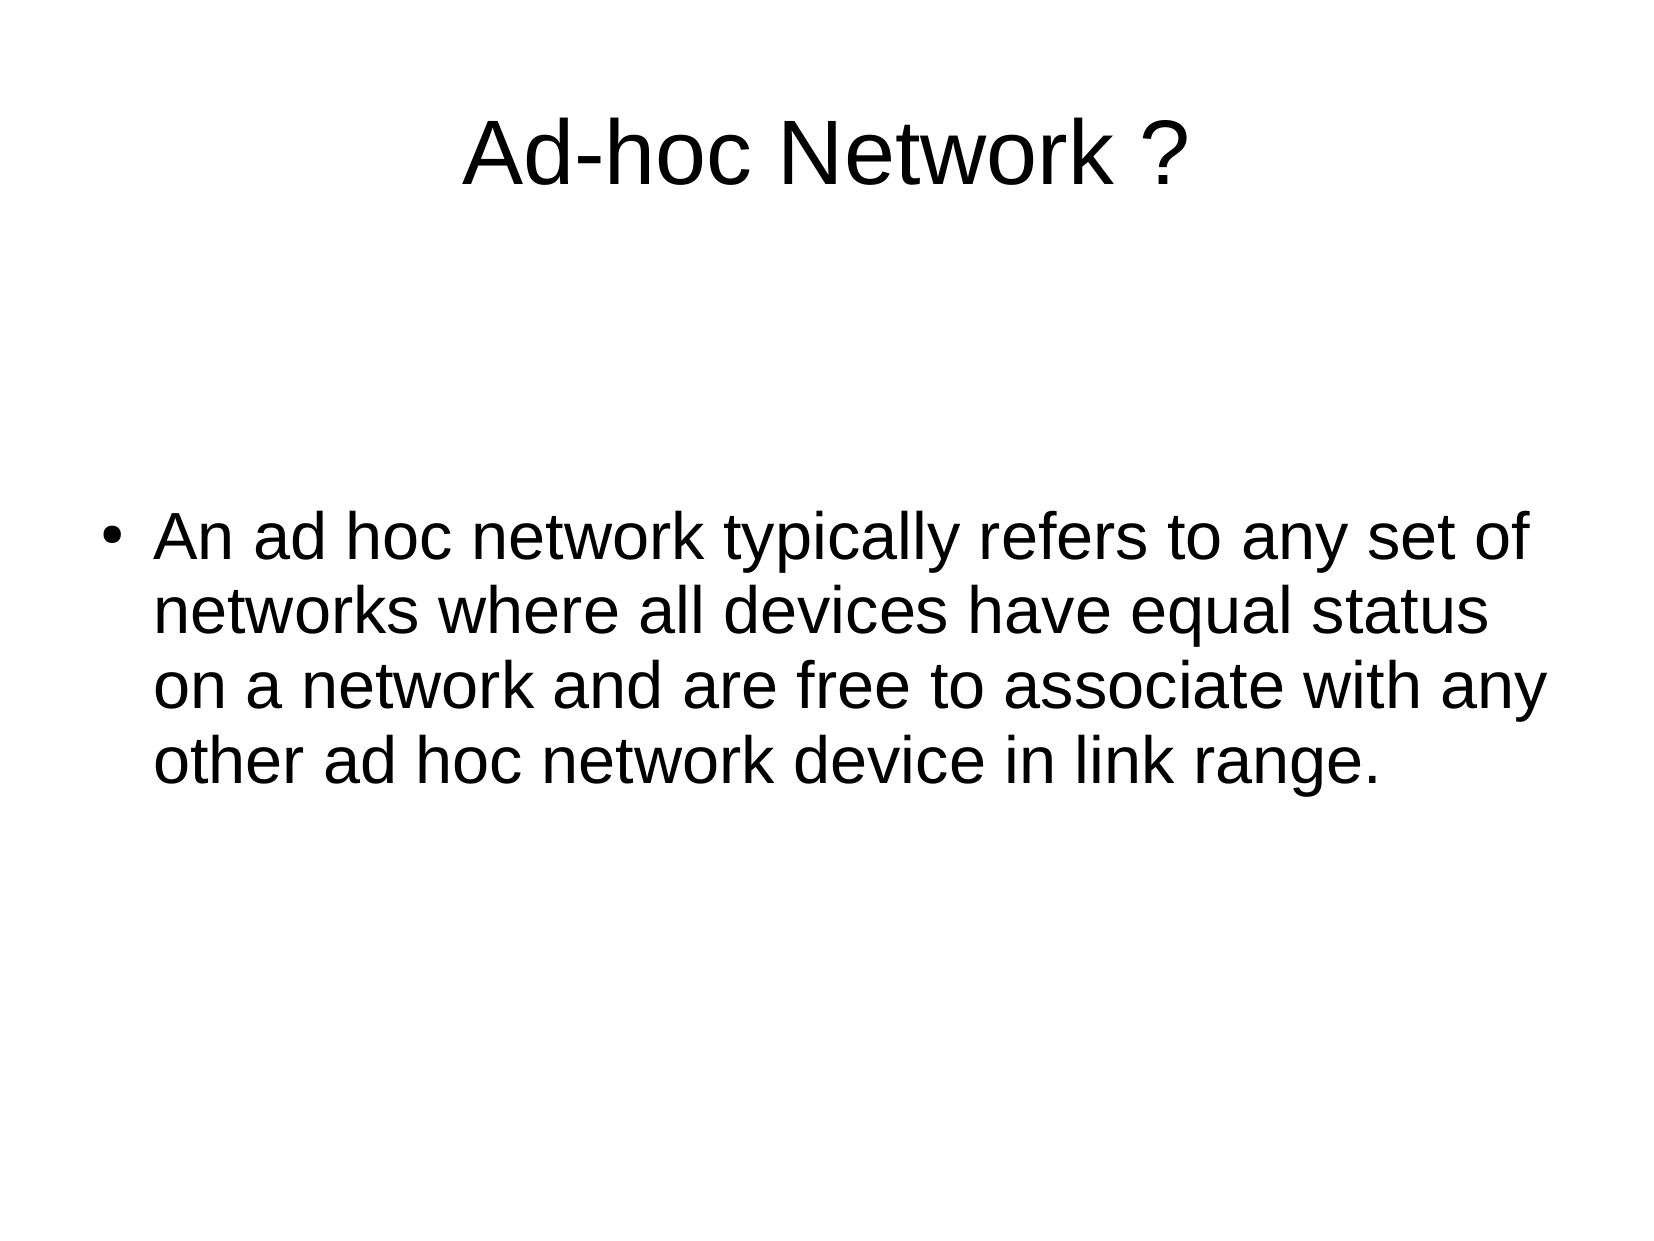

# Ad-hoc Network ?
An ad hoc network typically refers to any set of networks where all devices have equal status on a network and are free to associate with any other ad hoc network device in link range.